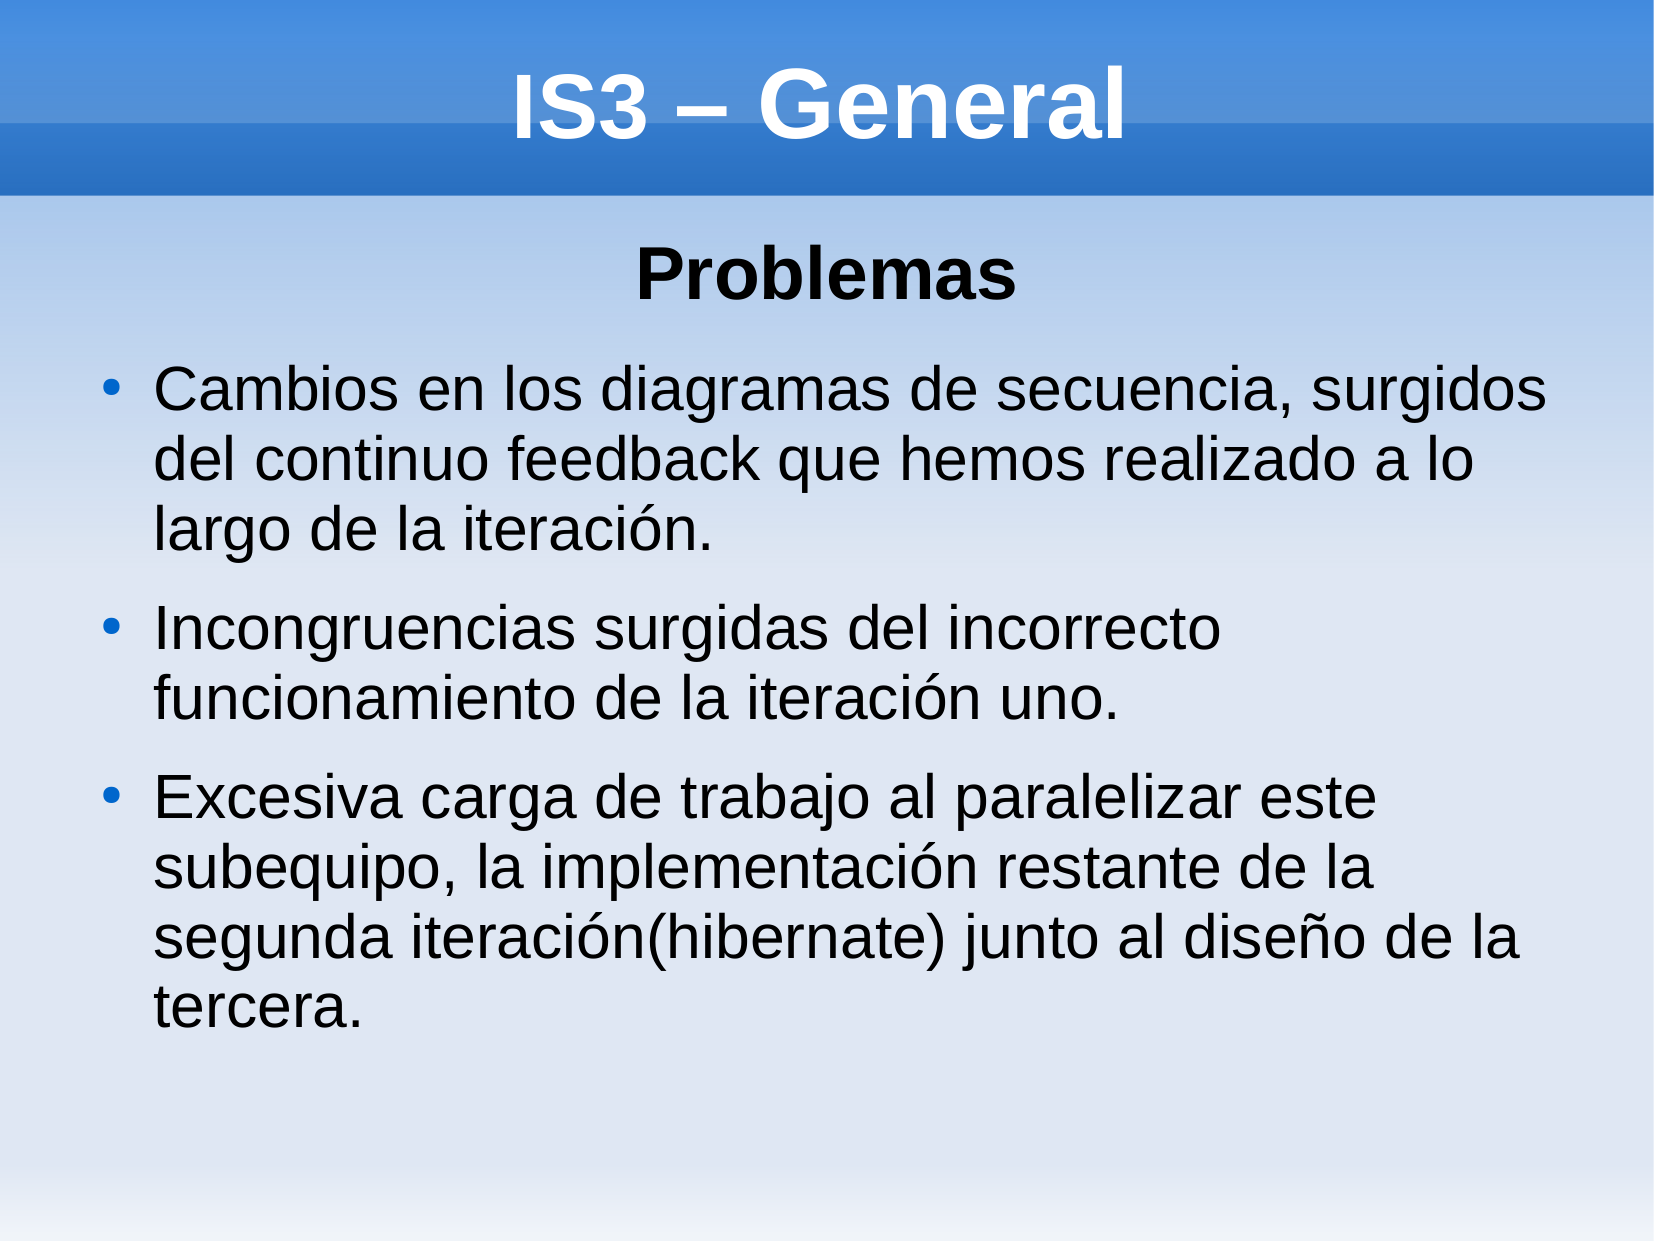

# IS3 – General
Problemas
Cambios en los diagramas de secuencia, surgidos del continuo feedback que hemos realizado a lo largo de la iteración.
Incongruencias surgidas del incorrecto funcionamiento de la iteración uno.
Excesiva carga de trabajo al paralelizar este subequipo, la implementación restante de la segunda iteración(hibernate) junto al diseño de la tercera.